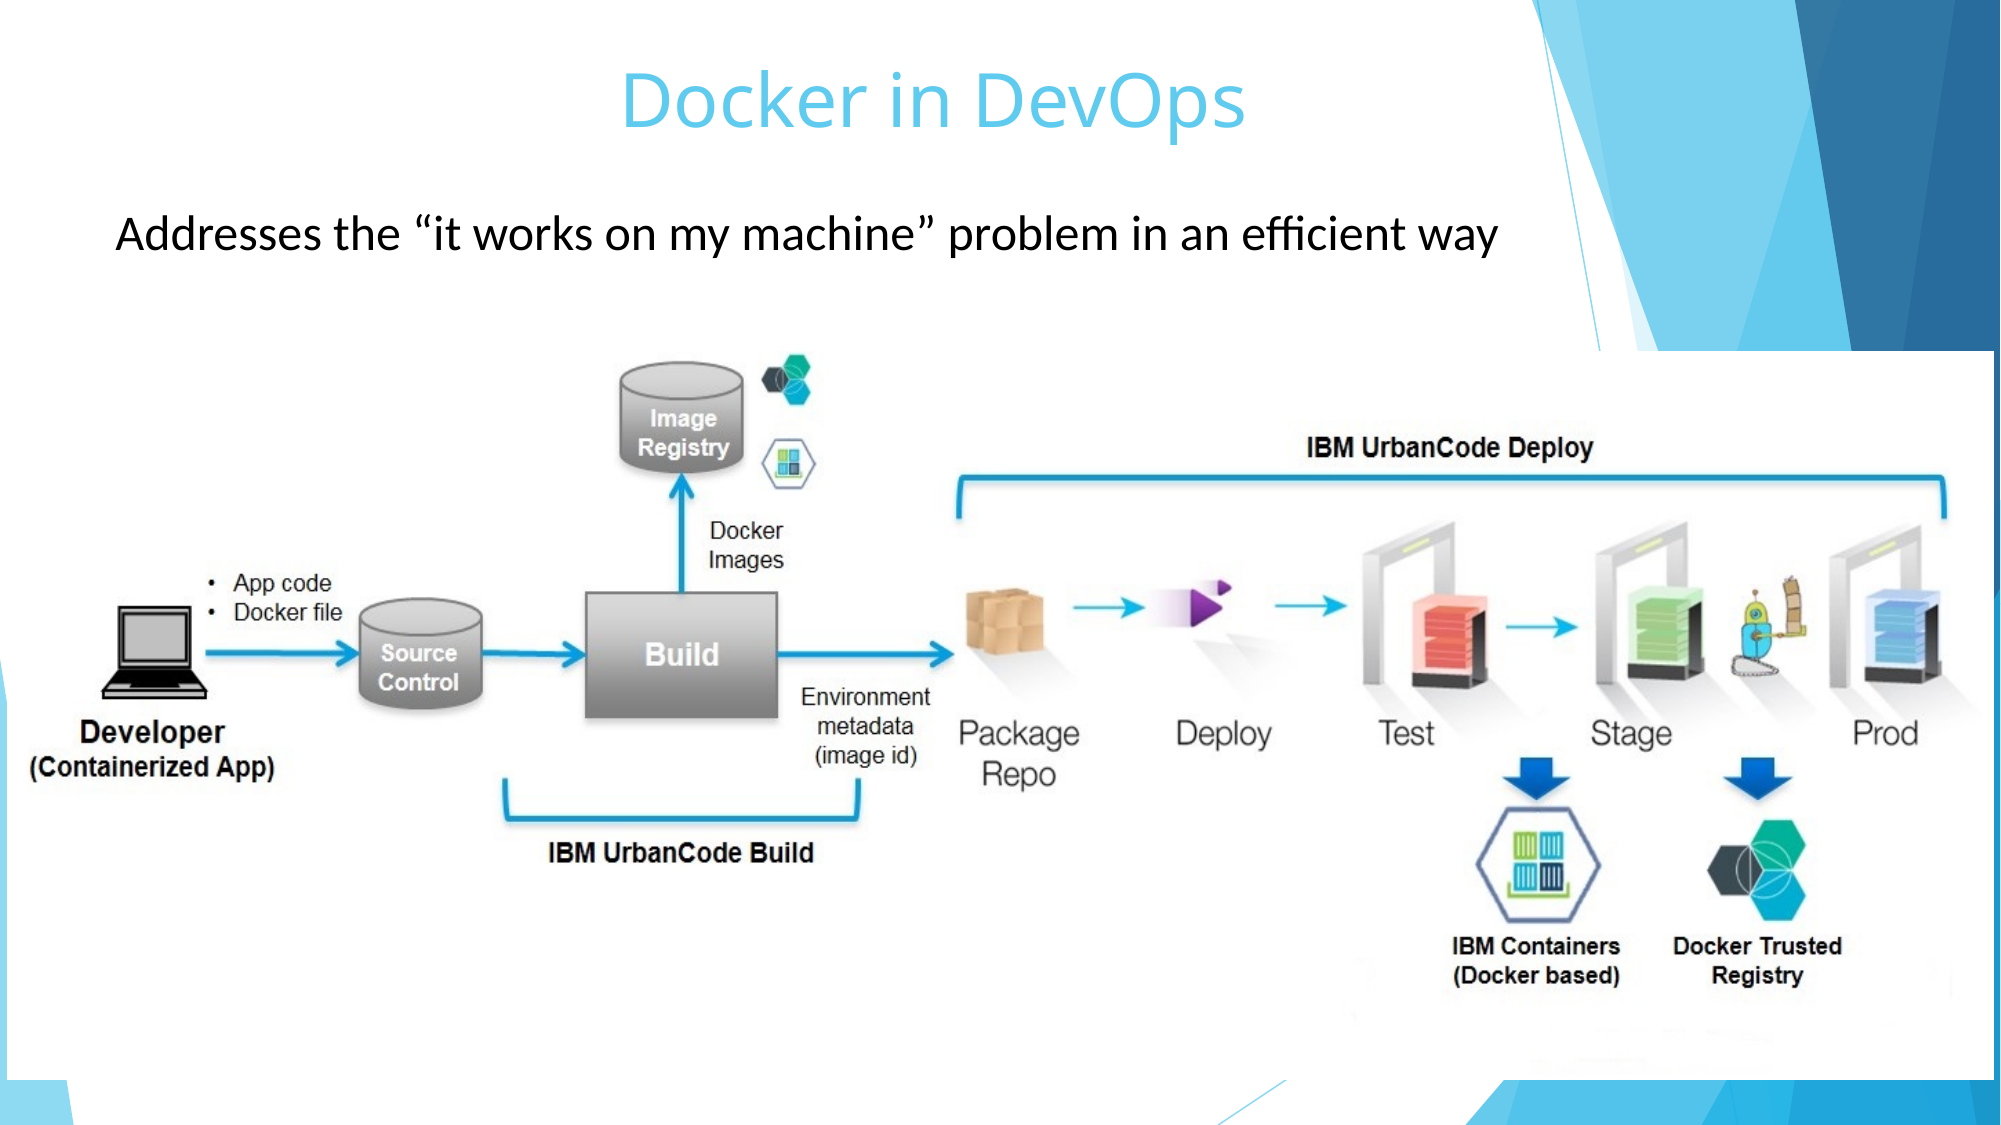

Docker in DevOps
Addresses the “it works on my machine” problem in an efficient way